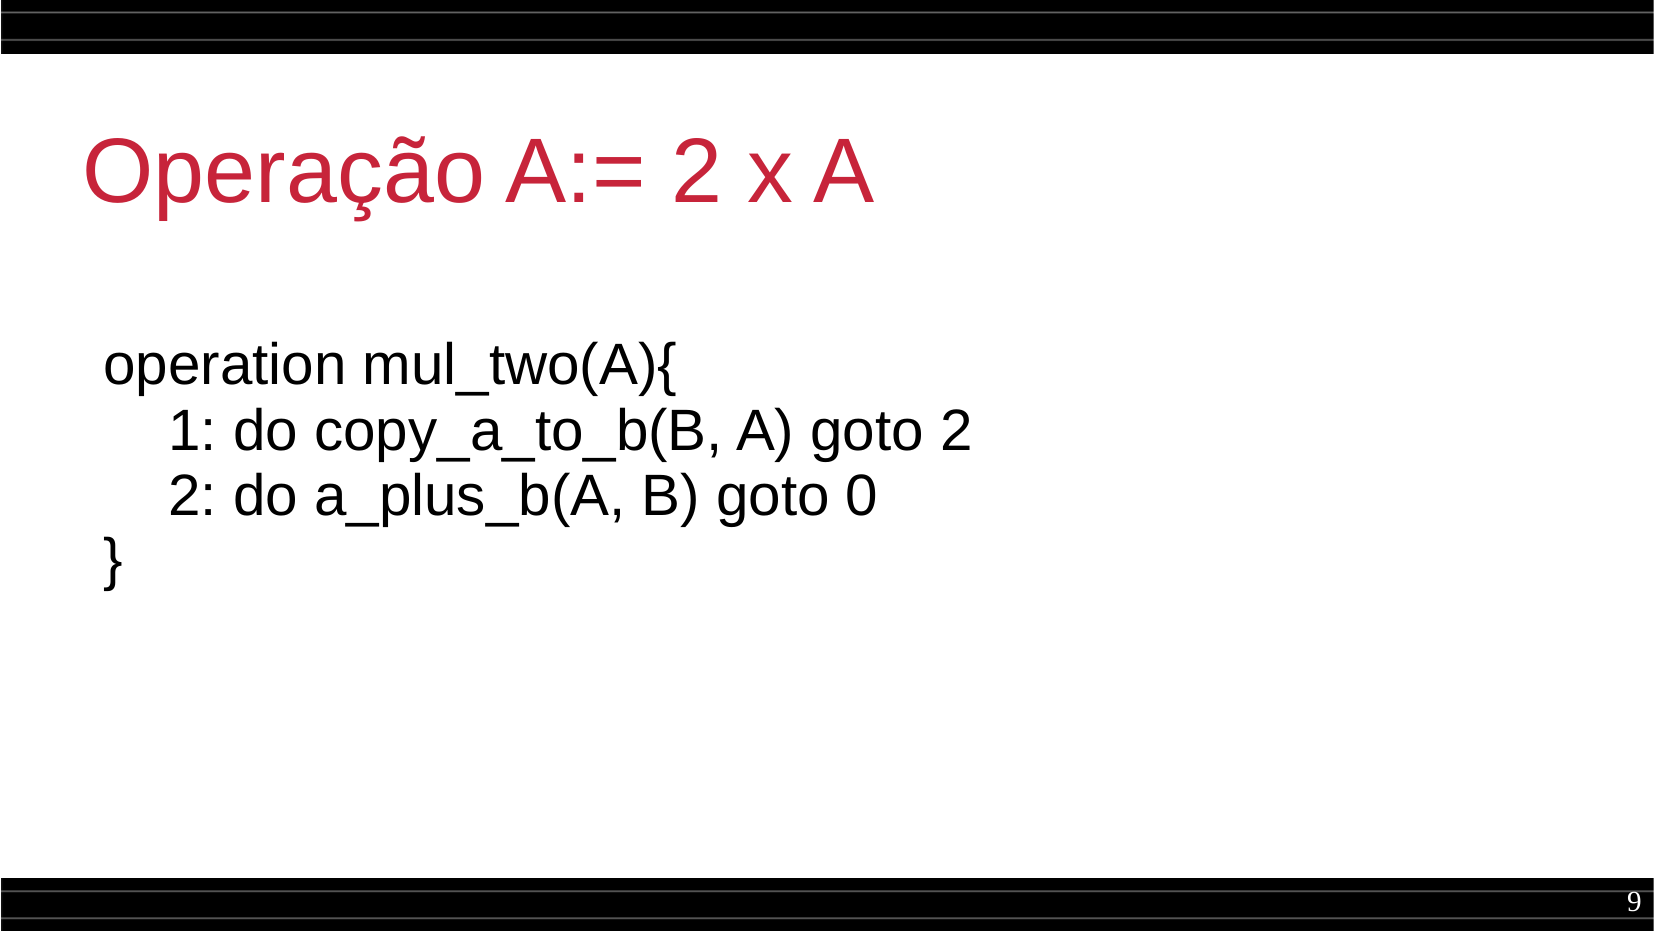

# Operação A:= 2 x A
operation mul_two(A){
 1: do copy_a_to_b(B, A) goto 2
 2: do a_plus_b(A, B) goto 0
}